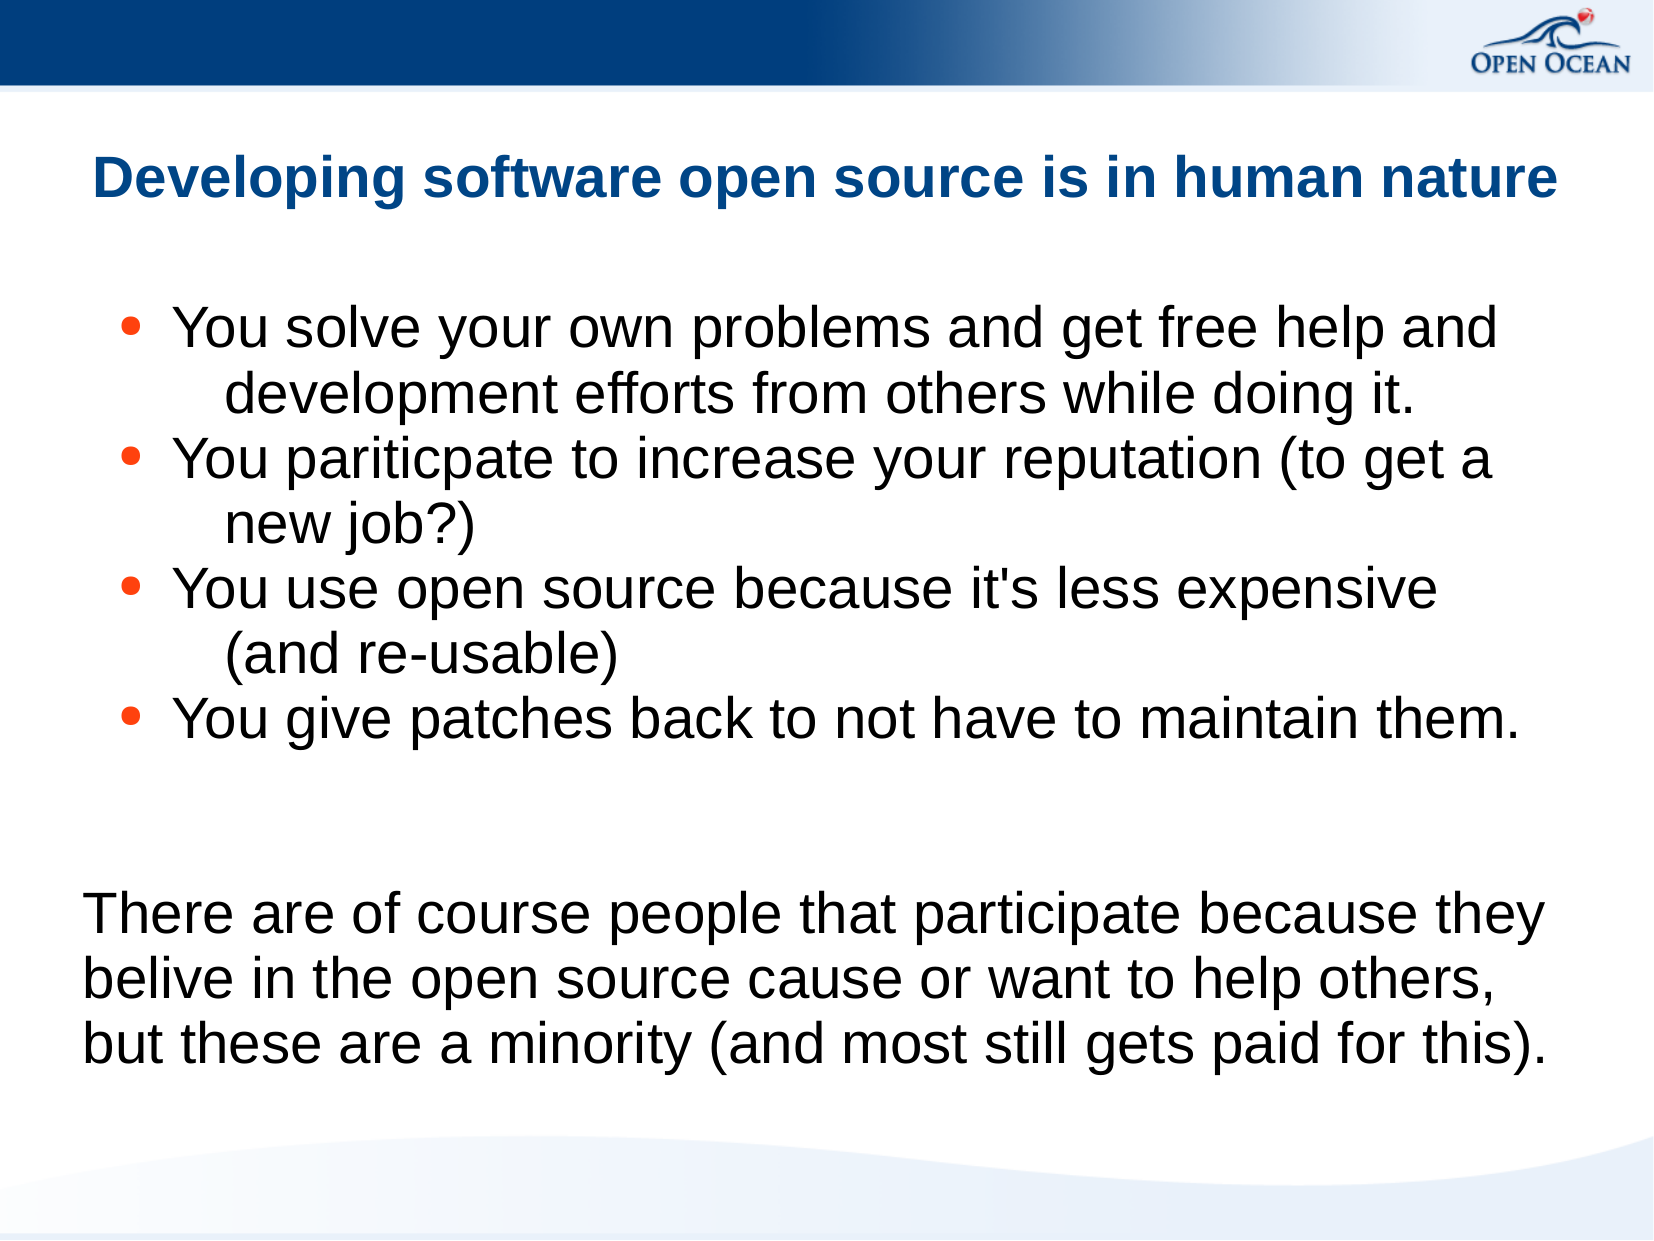

# Developing software open source is in human nature
You solve your own problems and get free help and development efforts from others while doing it.
You pariticpate to increase your reputation (to get a new job?)
You use open source because it's less expensive (and re-usable)
You give patches back to not have to maintain them.
There are of course people that participate because they belive in the open source cause or want to help others, but these are a minority (and most still gets paid for this).